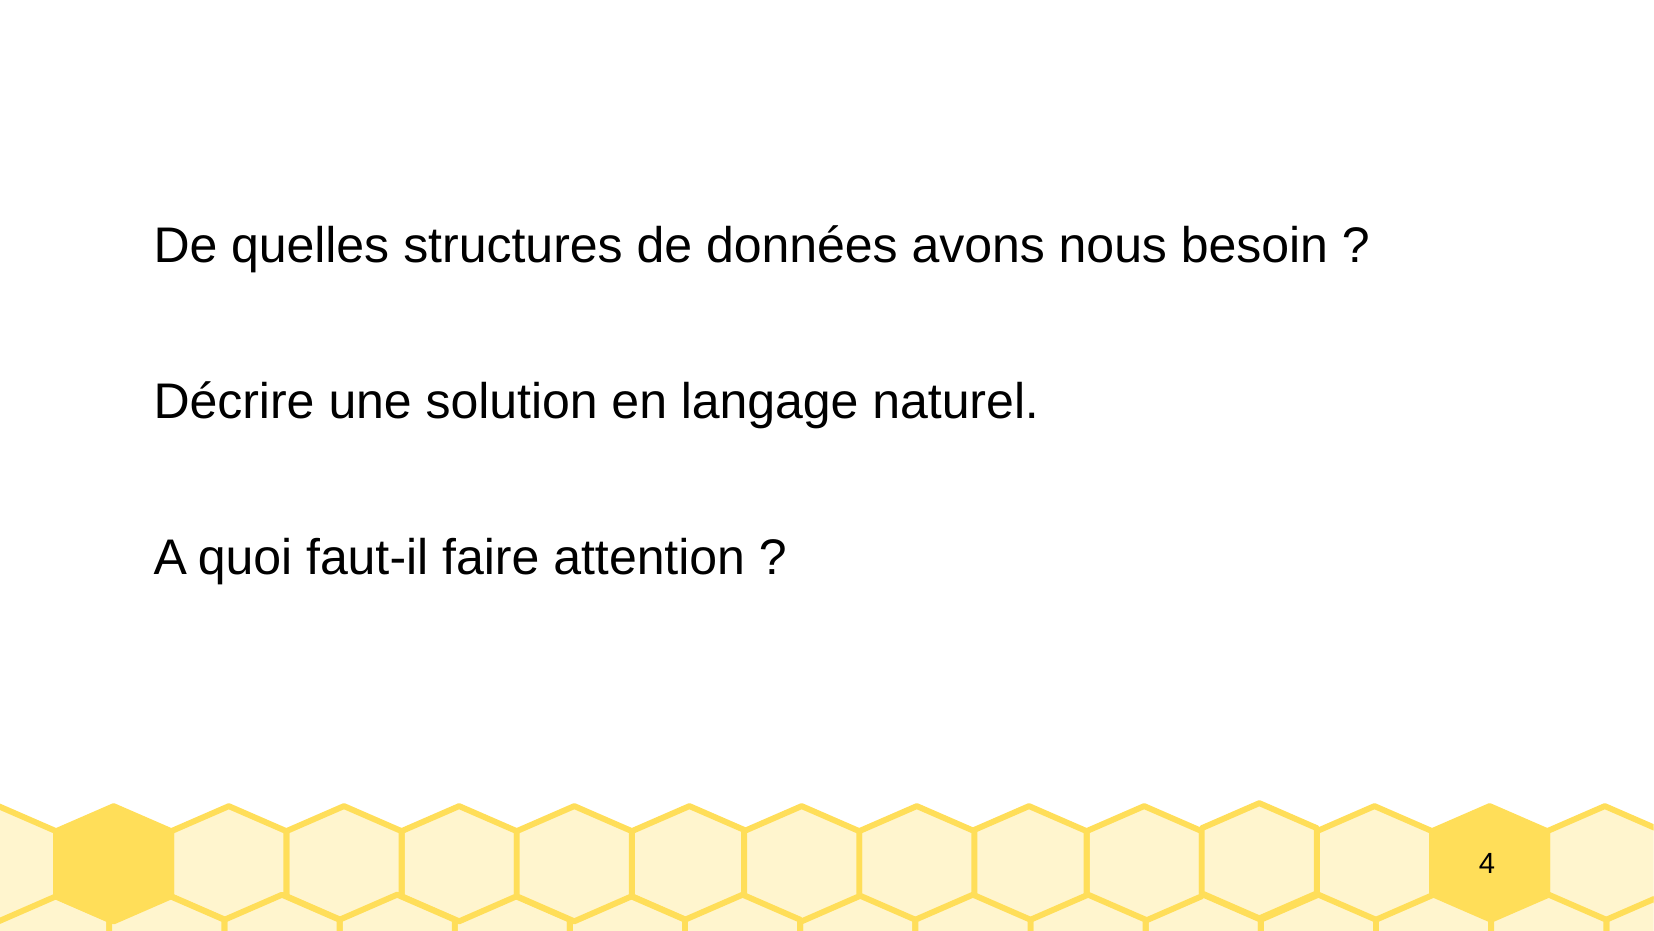

#
De quelles structures de données avons nous besoin ?
Décrire une solution en langage naturel.
A quoi faut-il faire attention ?